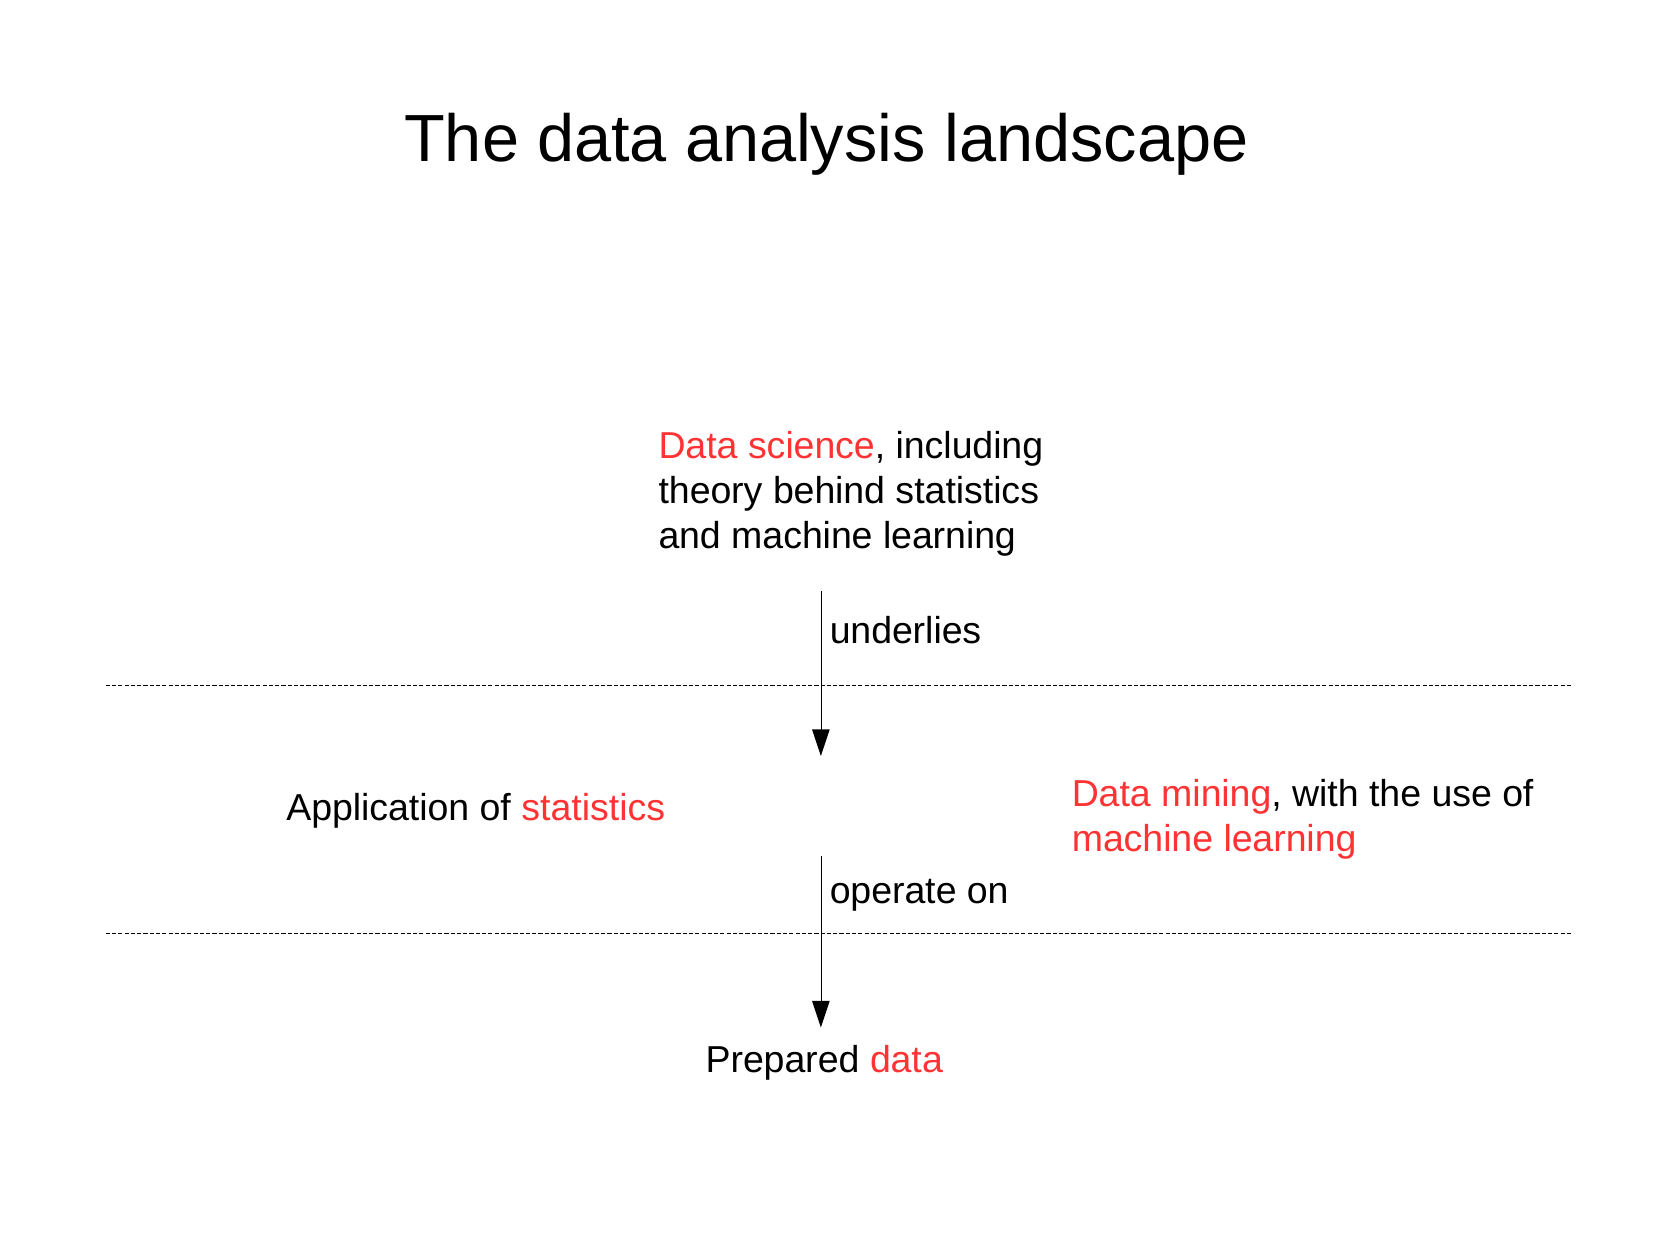

The data analysis landscape
Data science, including theory behind statistics and machine learning
underlies
Data mining, with the use of machine learning
Application of statistics
operate on
Prepared data